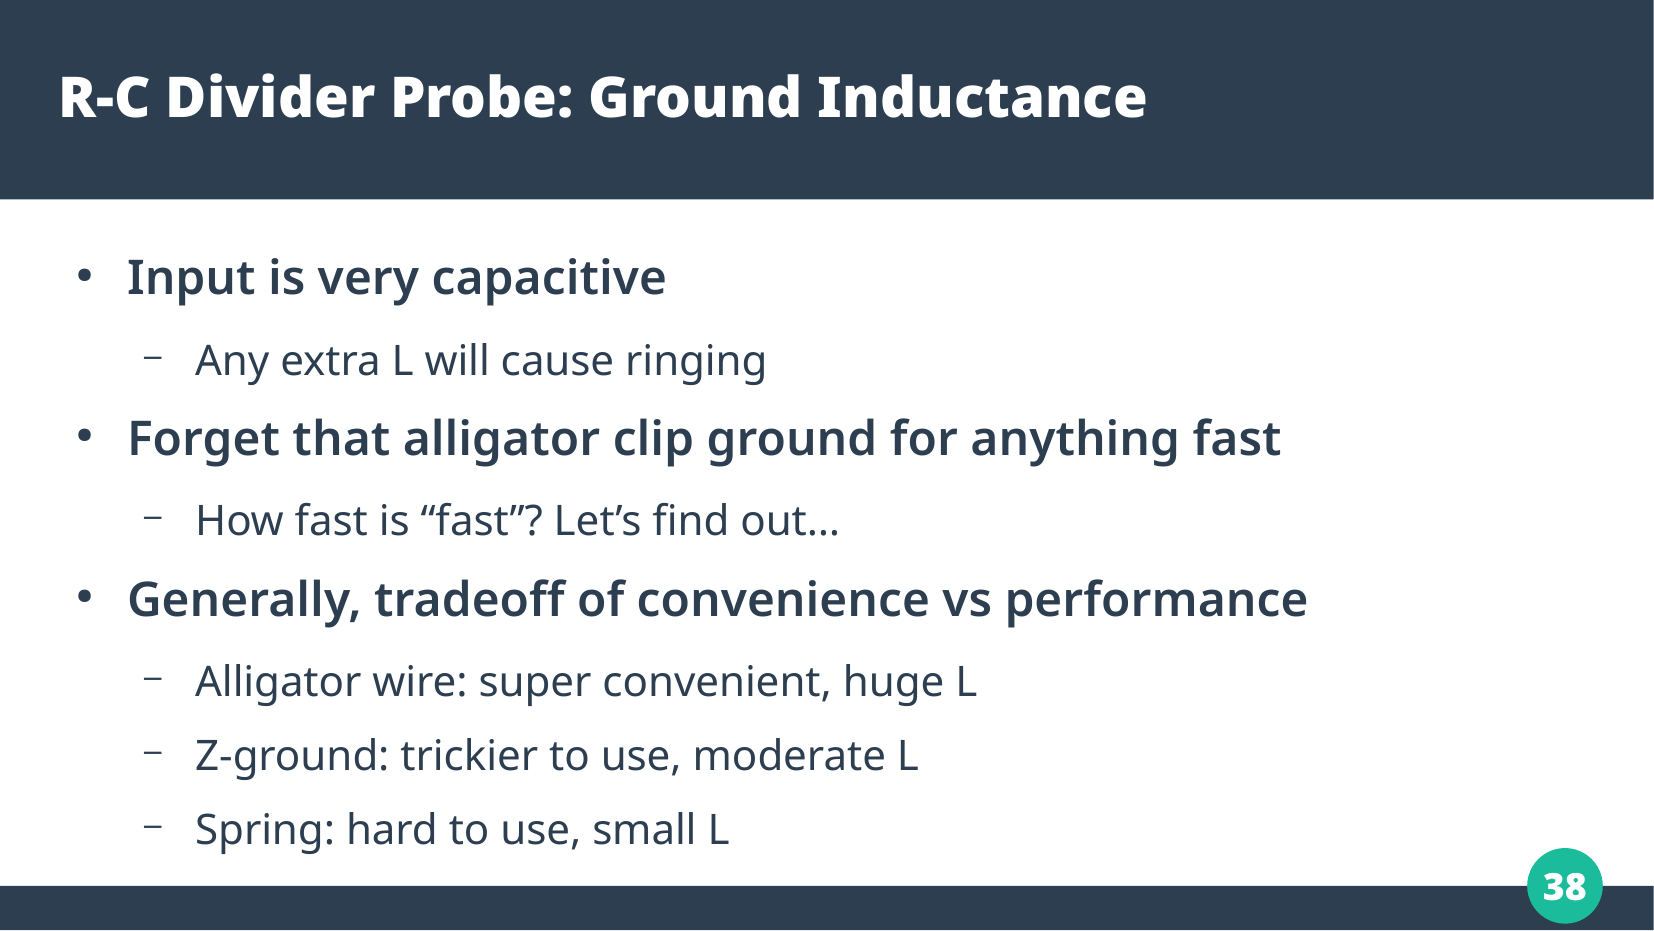

# R-C Divider Probe: Ground Inductance
Input is very capacitive
Any extra L will cause ringing
Forget that alligator clip ground for anything fast
How fast is “fast”? Let’s find out…
Generally, tradeoff of convenience vs performance
Alligator wire: super convenient, huge L
Z-ground: trickier to use, moderate L
Spring: hard to use, small L